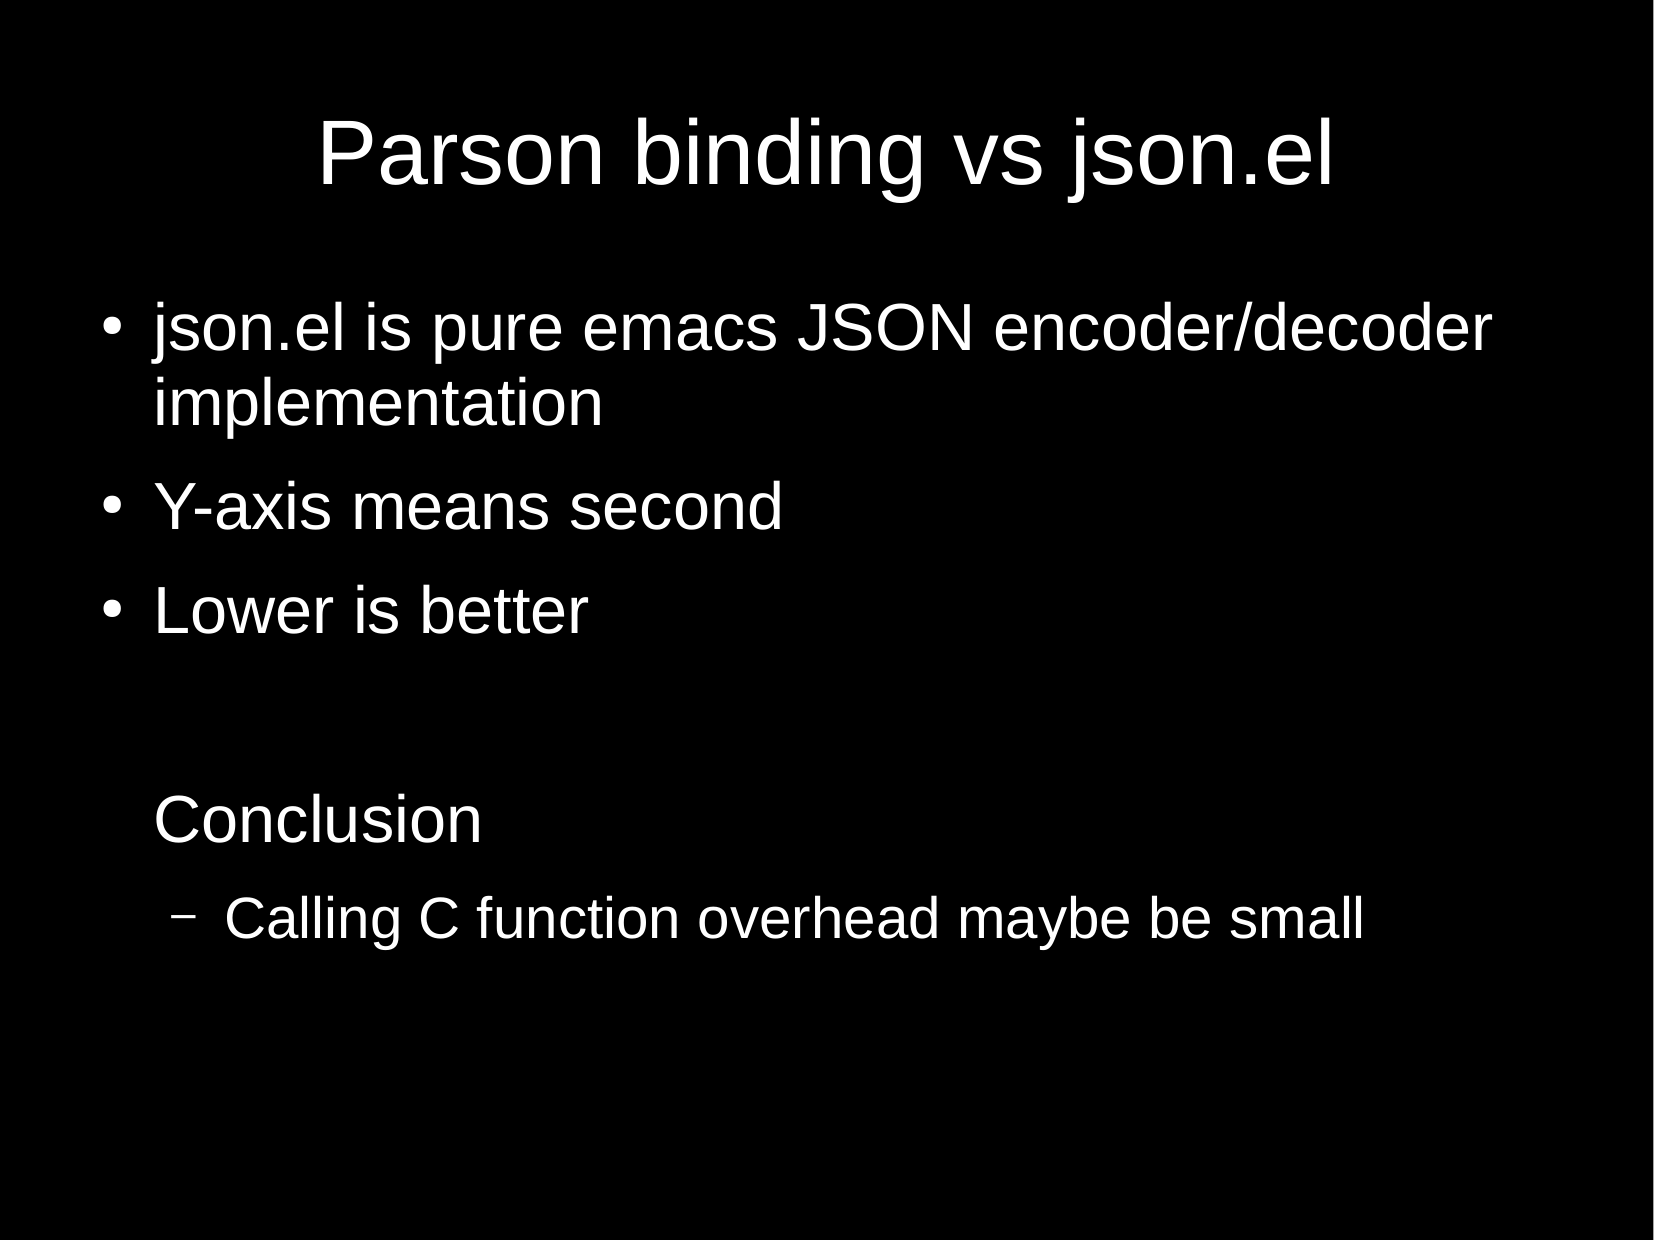

# Parson binding vs json.el
json.el is pure emacs JSON encoder/decoder implementation
Y-axis means second
Lower is better
Conclusion
Calling C function overhead maybe be small